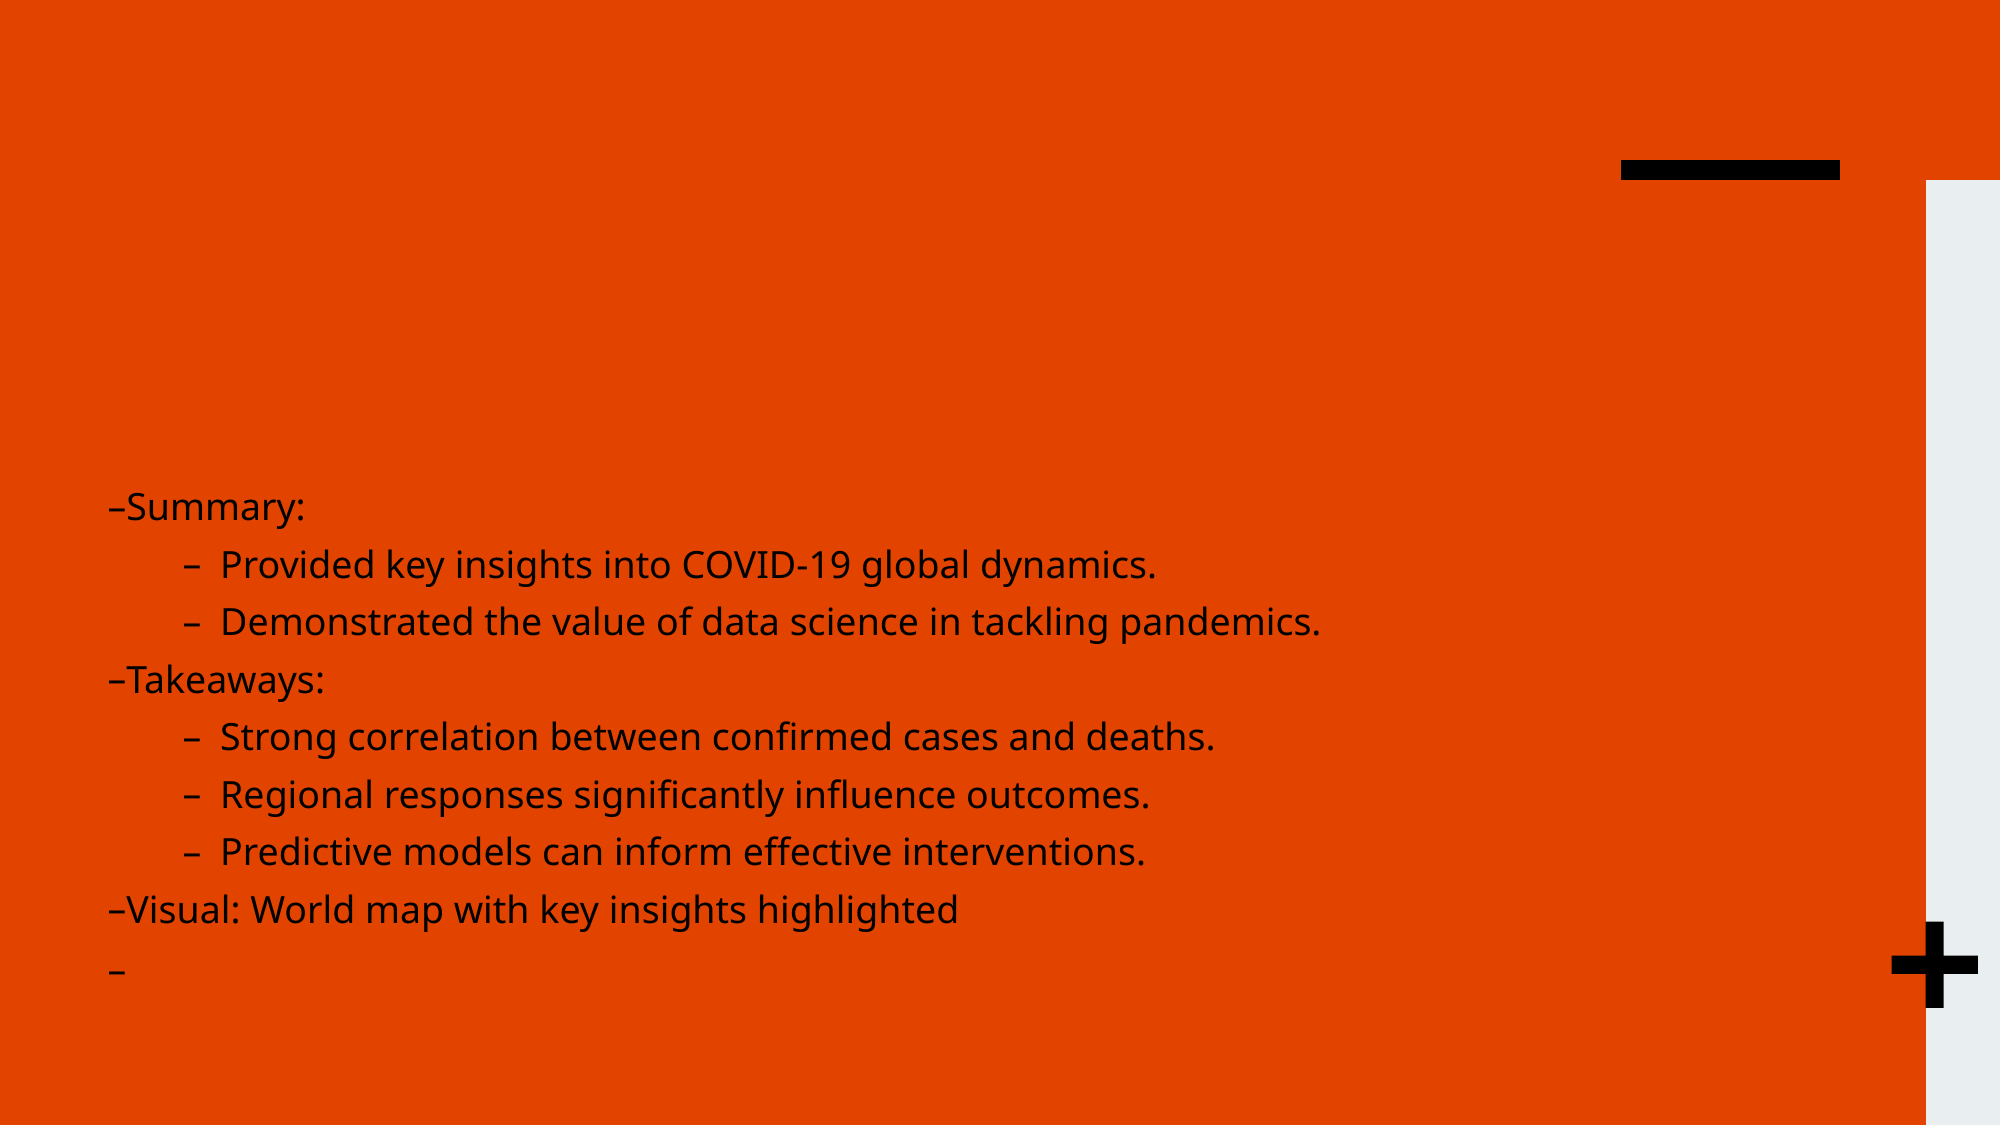

Summary:
Provided key insights into COVID-19 global dynamics.
Demonstrated the value of data science in tackling pandemics.
Takeaways:
Strong correlation between confirmed cases and deaths.
Regional responses significantly influence outcomes.
Predictive models can inform effective interventions.
Visual: World map with key insights highlighted